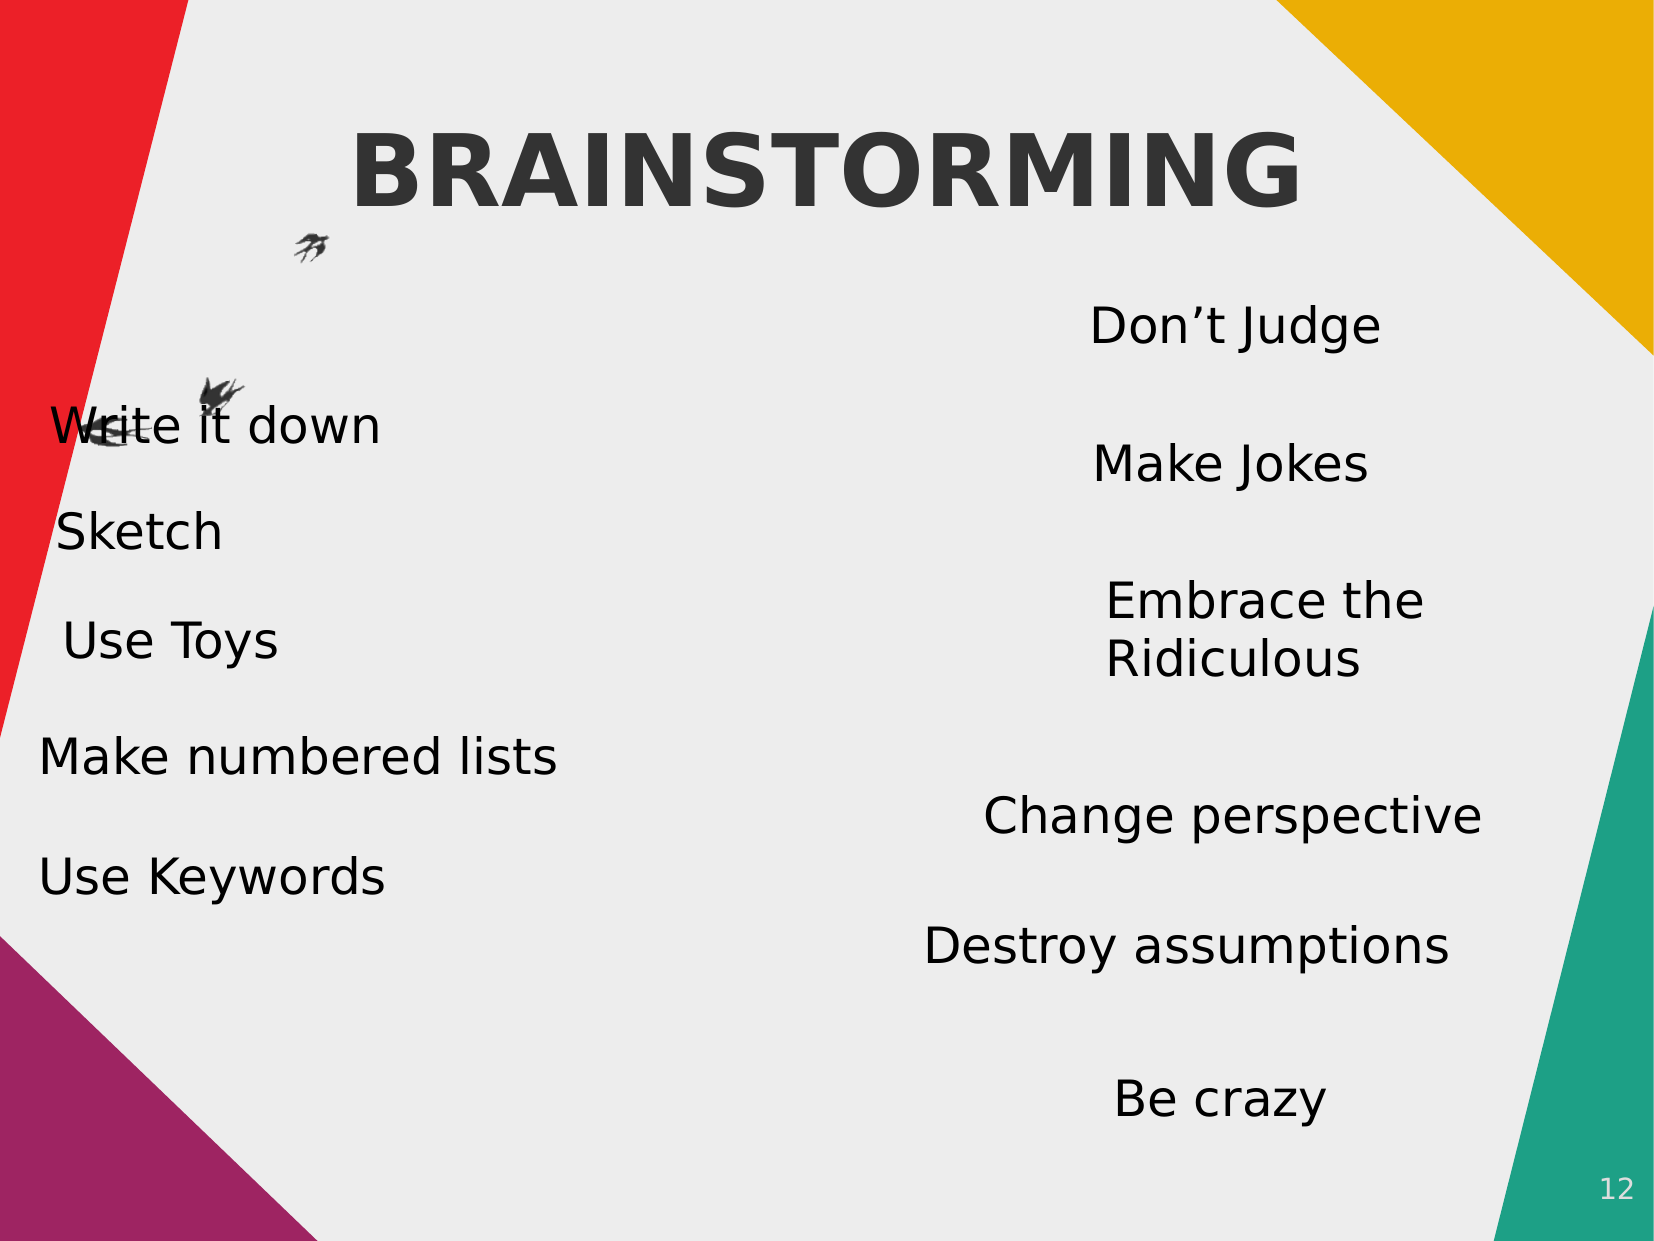

# BRAINSTORMING
Don’t Judge
Write it down
Make Jokes
Sketch
Embrace the Ridiculous
Use Toys
Make numbered lists
Change perspective
Use Keywords
Destroy assumptions
Be crazy
12